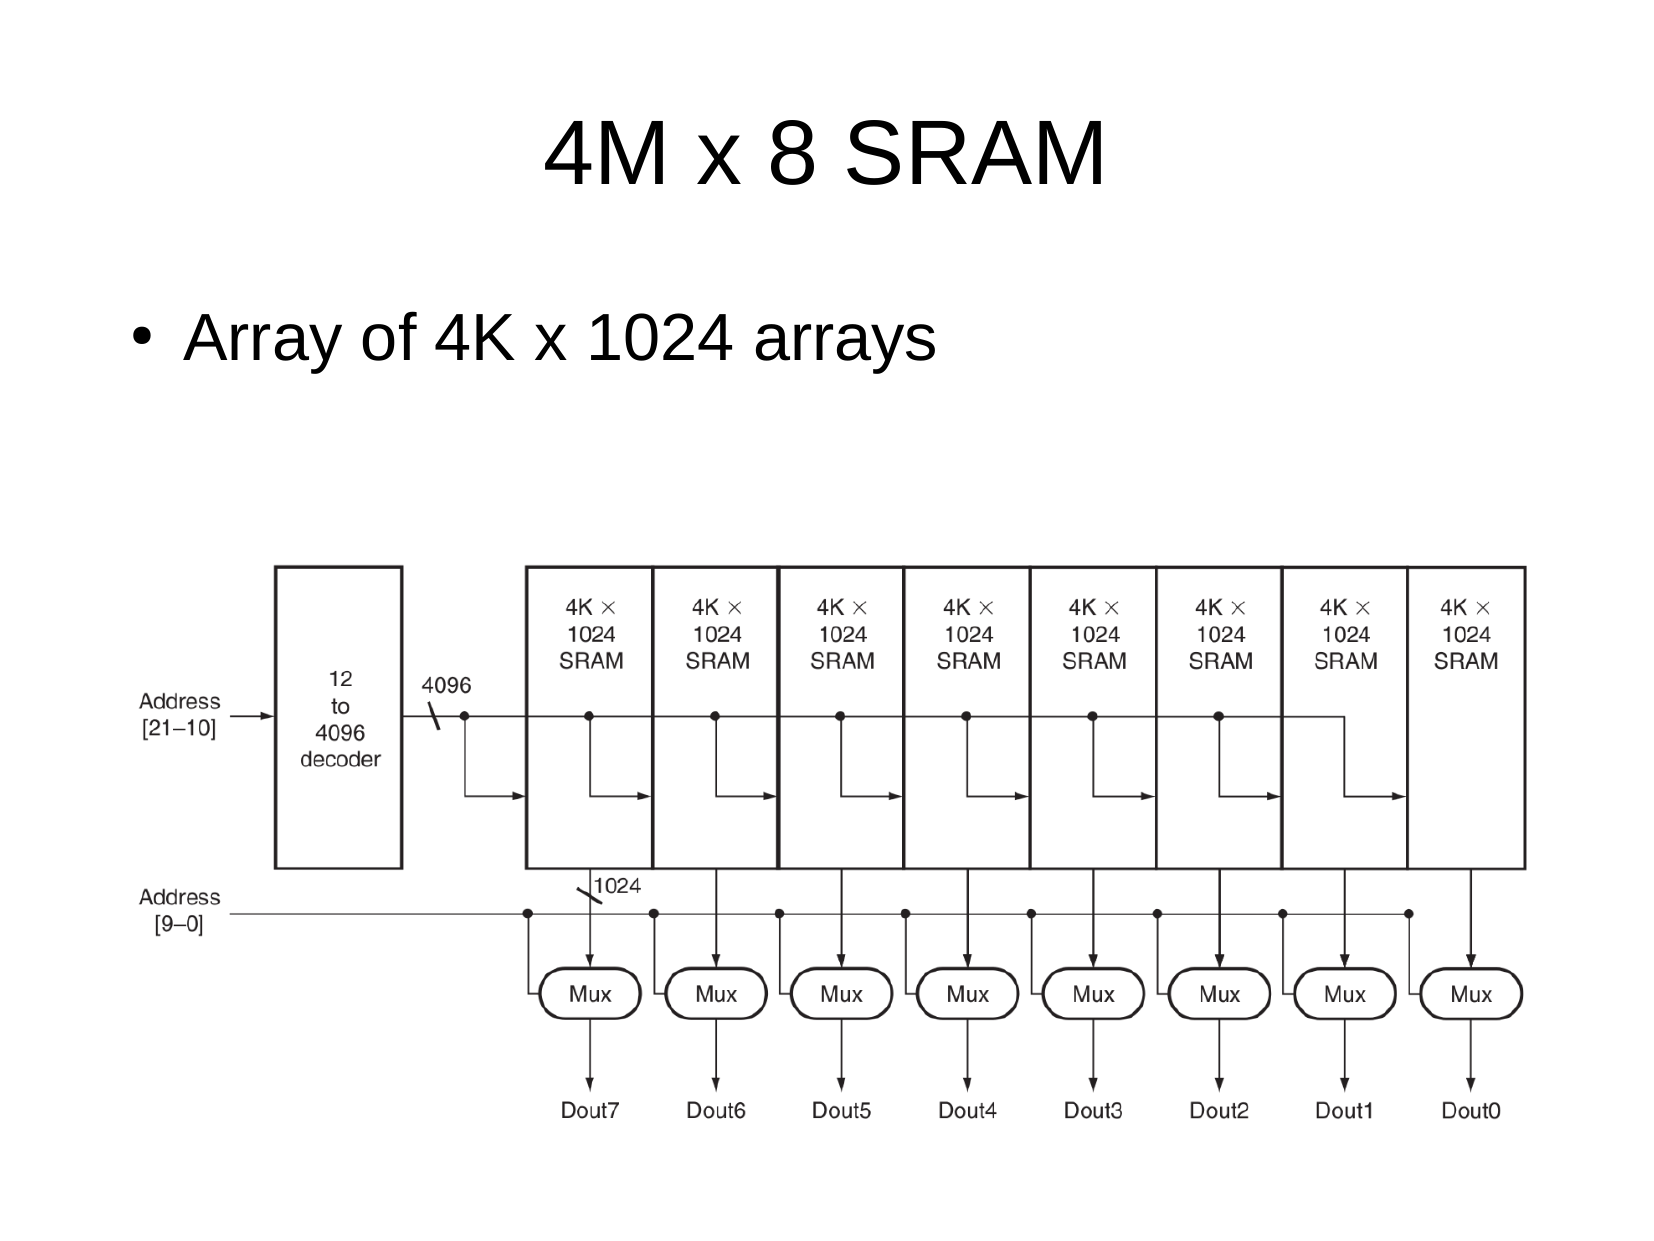

4M x 8 SRAM
# Array of 4K x 1024 arrays